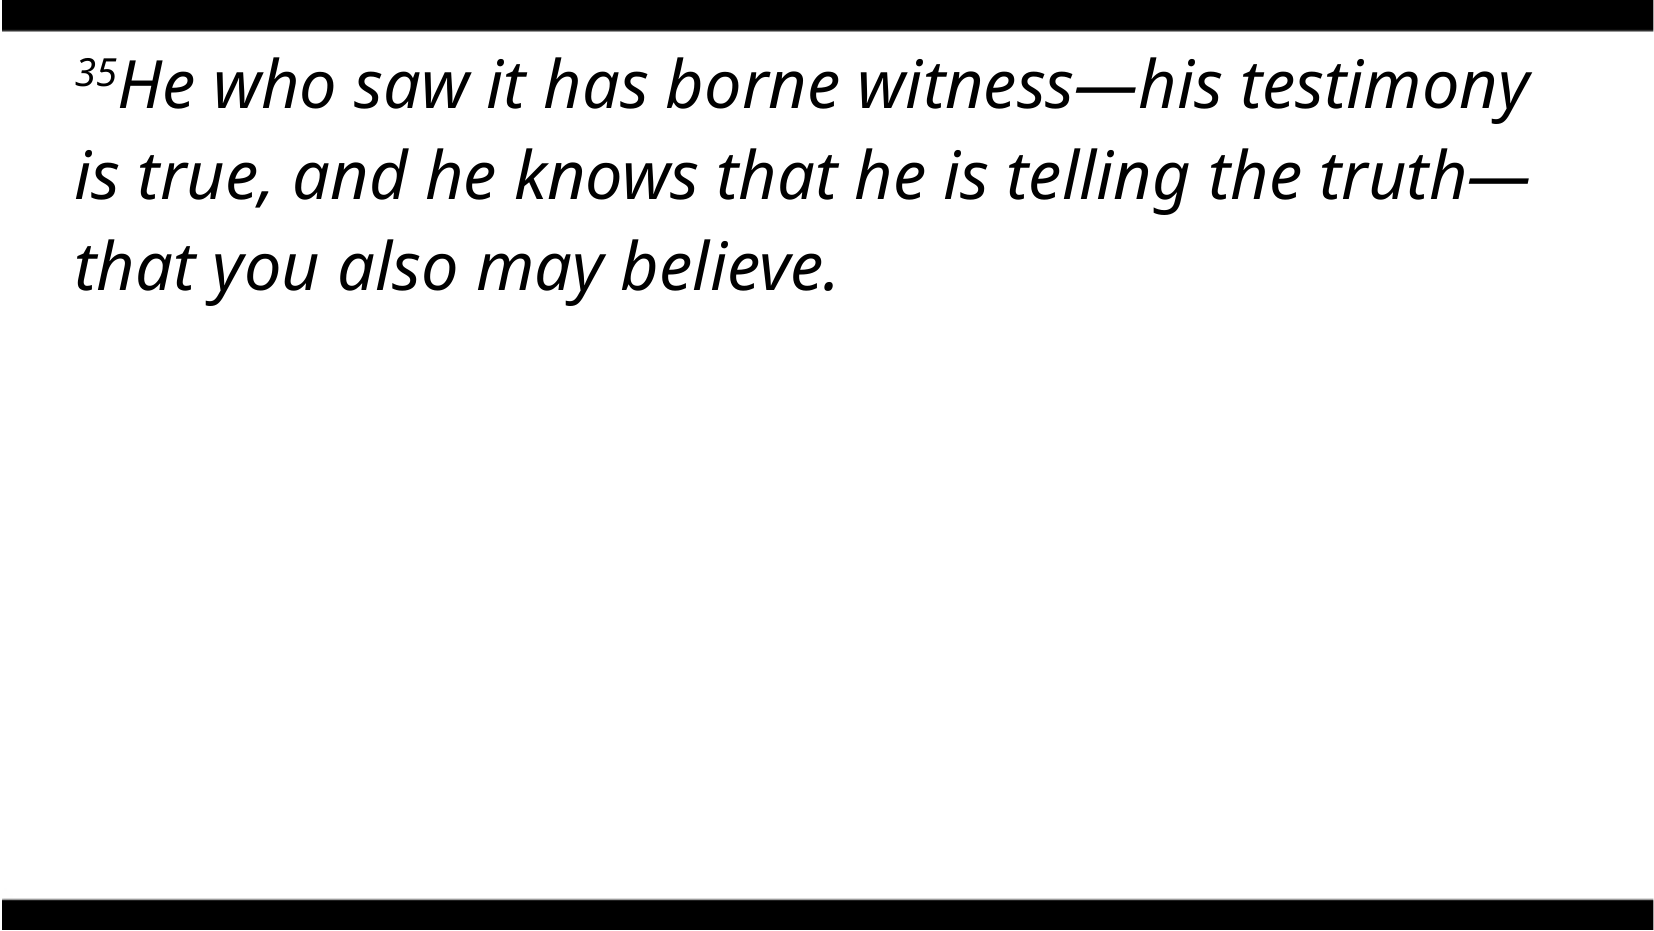

35He who saw it has borne witness—his testimony is true, and he knows that he is telling the truth—that you also may believe.